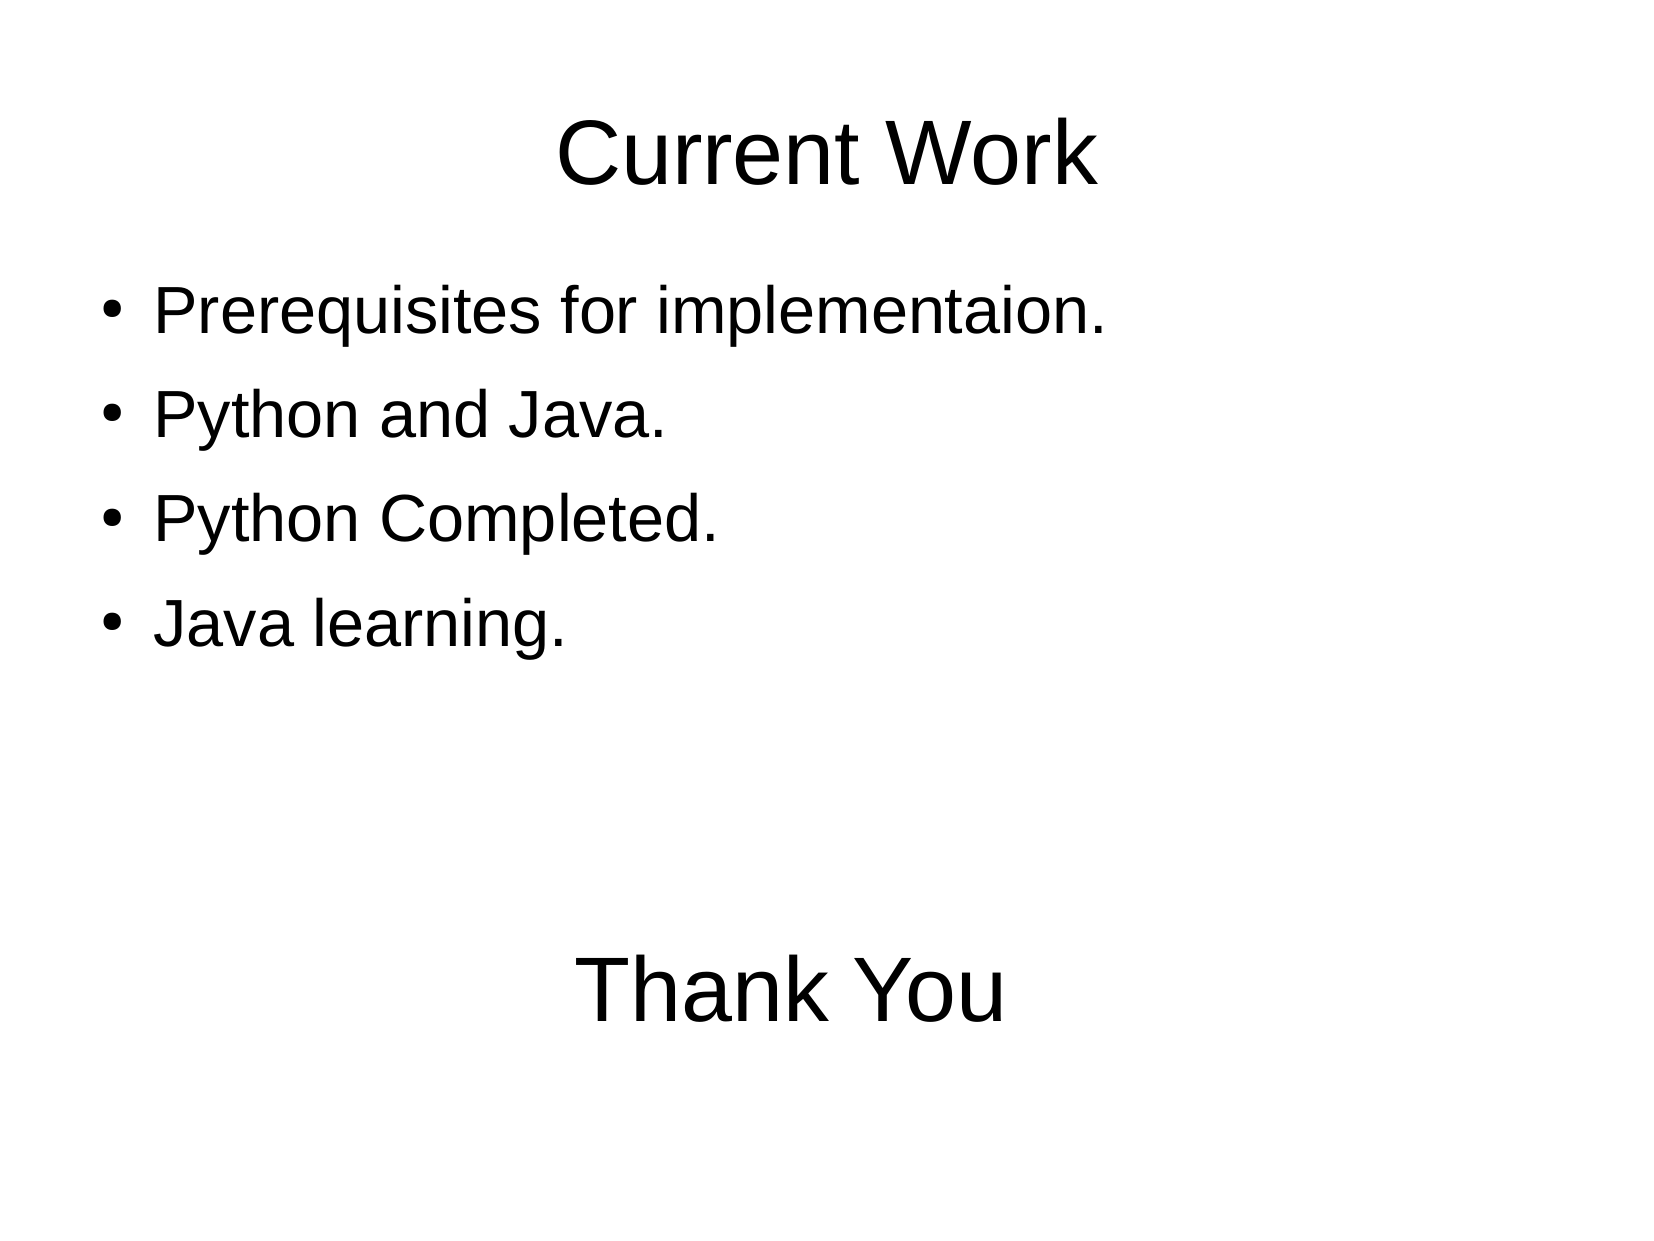

Current Work
Prerequisites for implementaion.
Python and Java.
Python Completed.
Java learning.
# Thank You